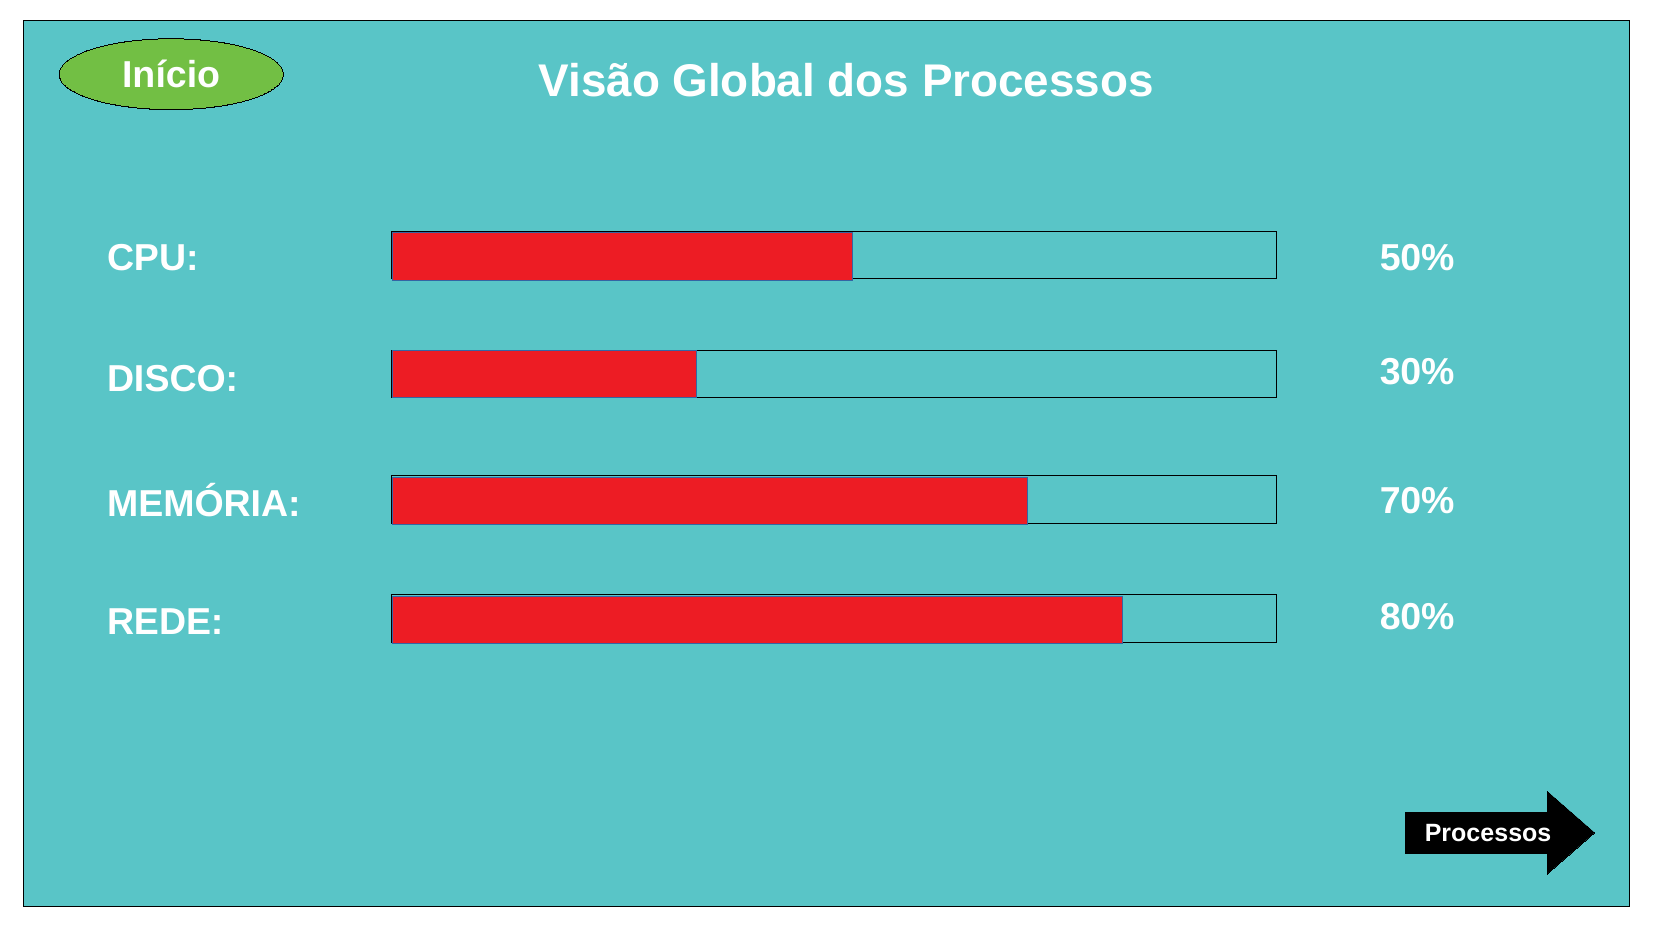

Início
Visão Global dos Processos
CPU:
50%
30%
DISCO:
70%
MEMÓRIA:
80%
REDE:
Processos